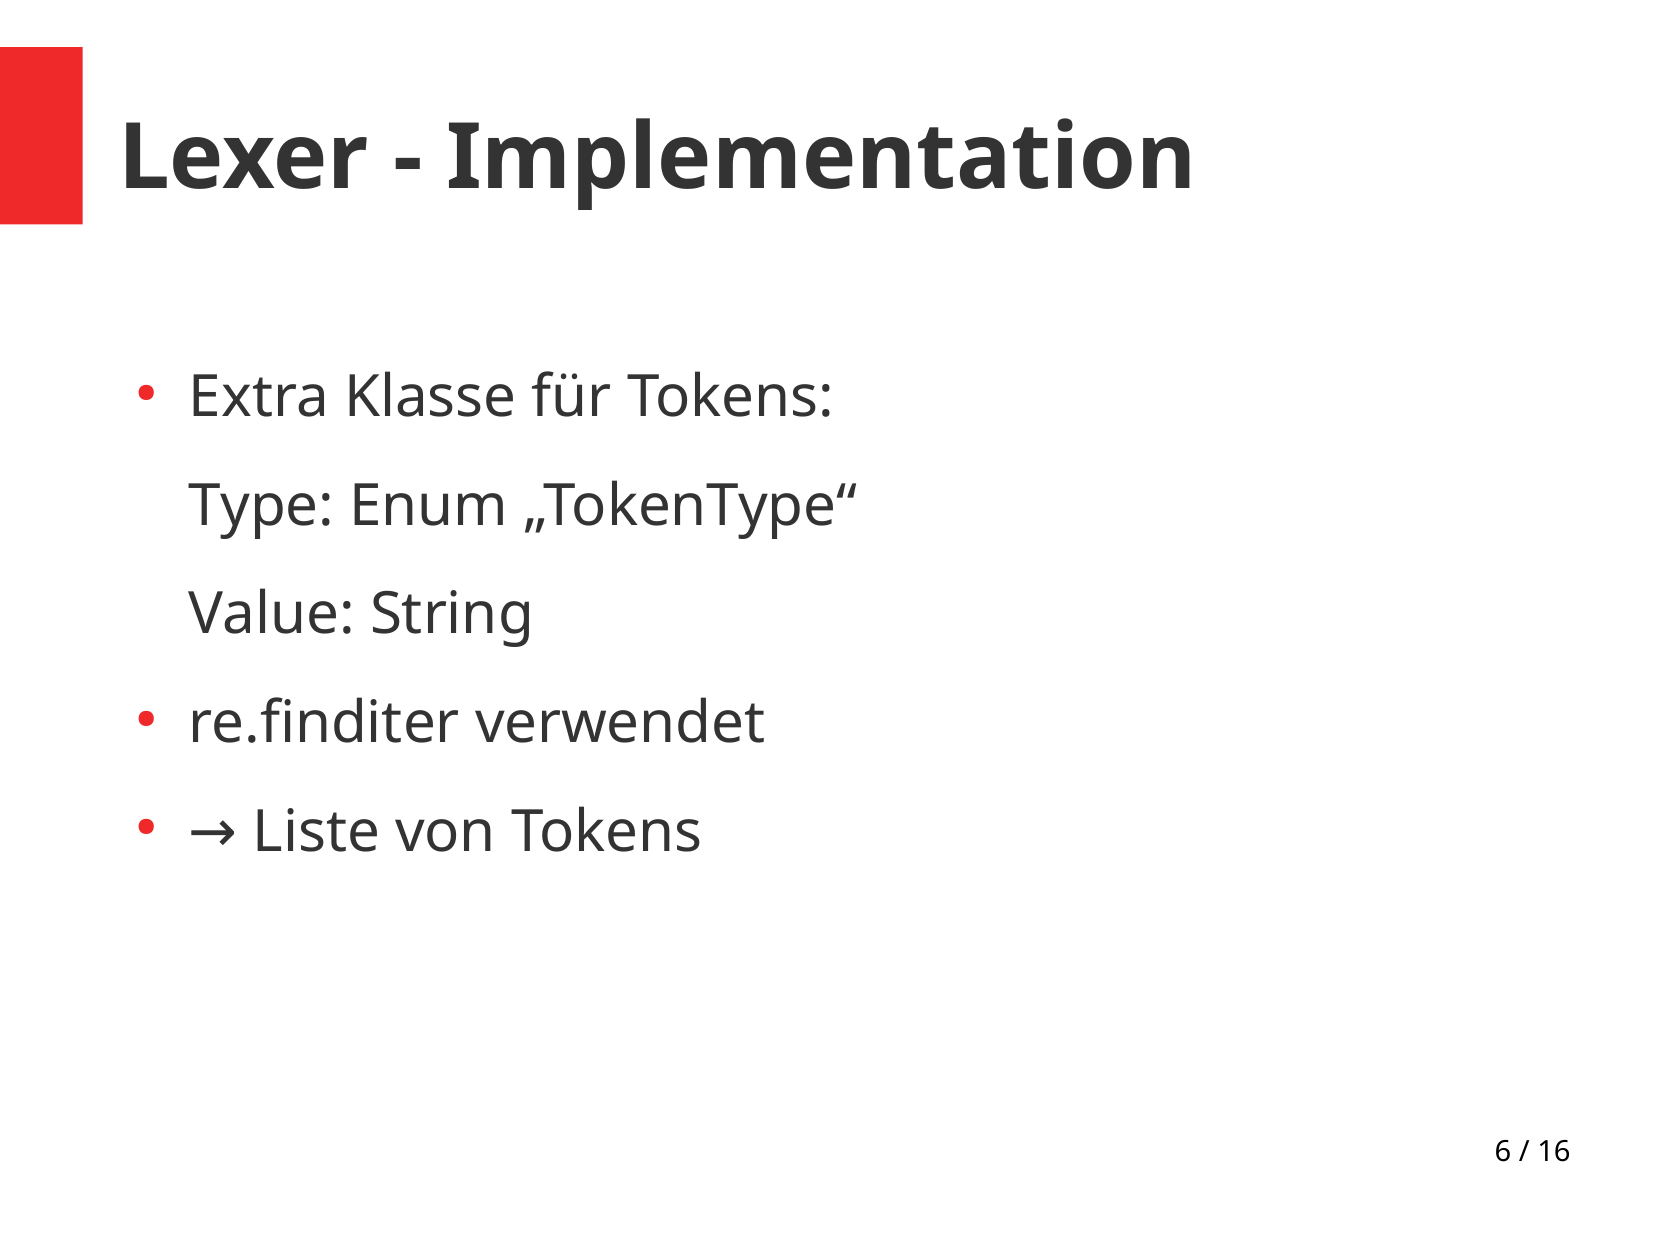

# Lexer - Implementation
Extra Klasse für Tokens:
Type: Enum „TokenType“
Value: String
re.finditer verwendet
→ Liste von Tokens
6